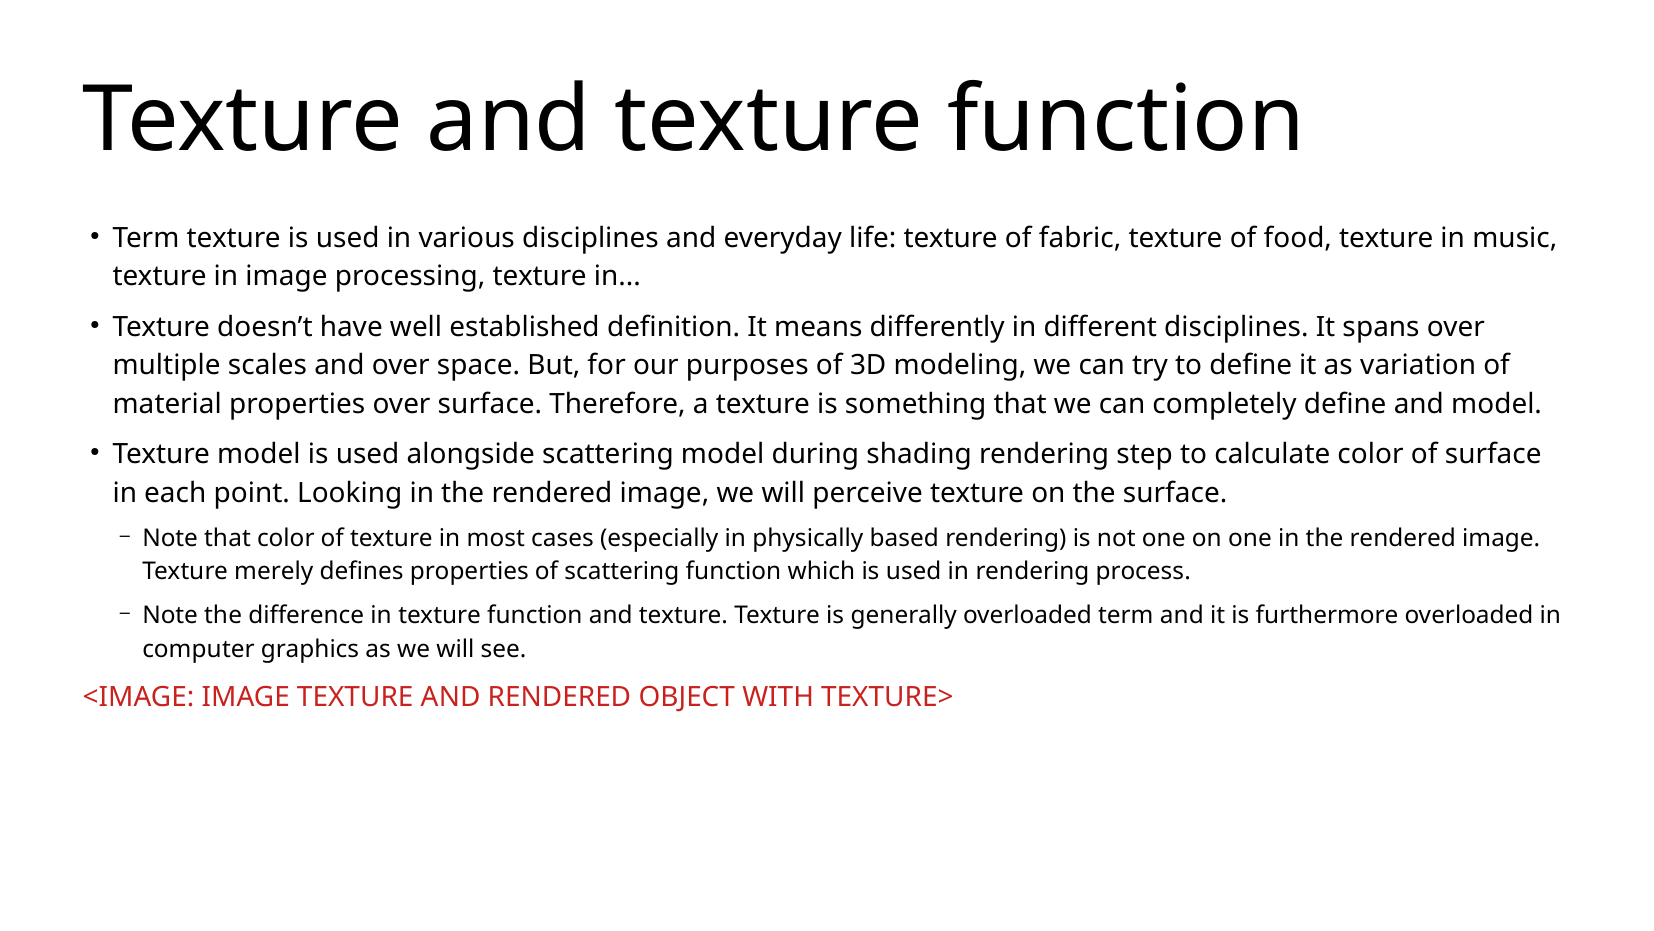

# Texture and texture function
Term texture is used in various disciplines and everyday life: texture of fabric, texture of food, texture in music, texture in image processing, texture in...
Texture doesn’t have well established definition. It means differently in different disciplines. It spans over multiple scales and over space. But, for our purposes of 3D modeling, we can try to define it as variation of material properties over surface. Therefore, a texture is something that we can completely define and model.
Texture model is used alongside scattering model during shading rendering step to calculate color of surface in each point. Looking in the rendered image, we will perceive texture on the surface.
Note that color of texture in most cases (especially in physically based rendering) is not one on one in the rendered image. Texture merely defines properties of scattering function which is used in rendering process.
Note the difference in texture function and texture. Texture is generally overloaded term and it is furthermore overloaded in computer graphics as we will see.
<IMAGE: IMAGE TEXTURE AND RENDERED OBJECT WITH TEXTURE>